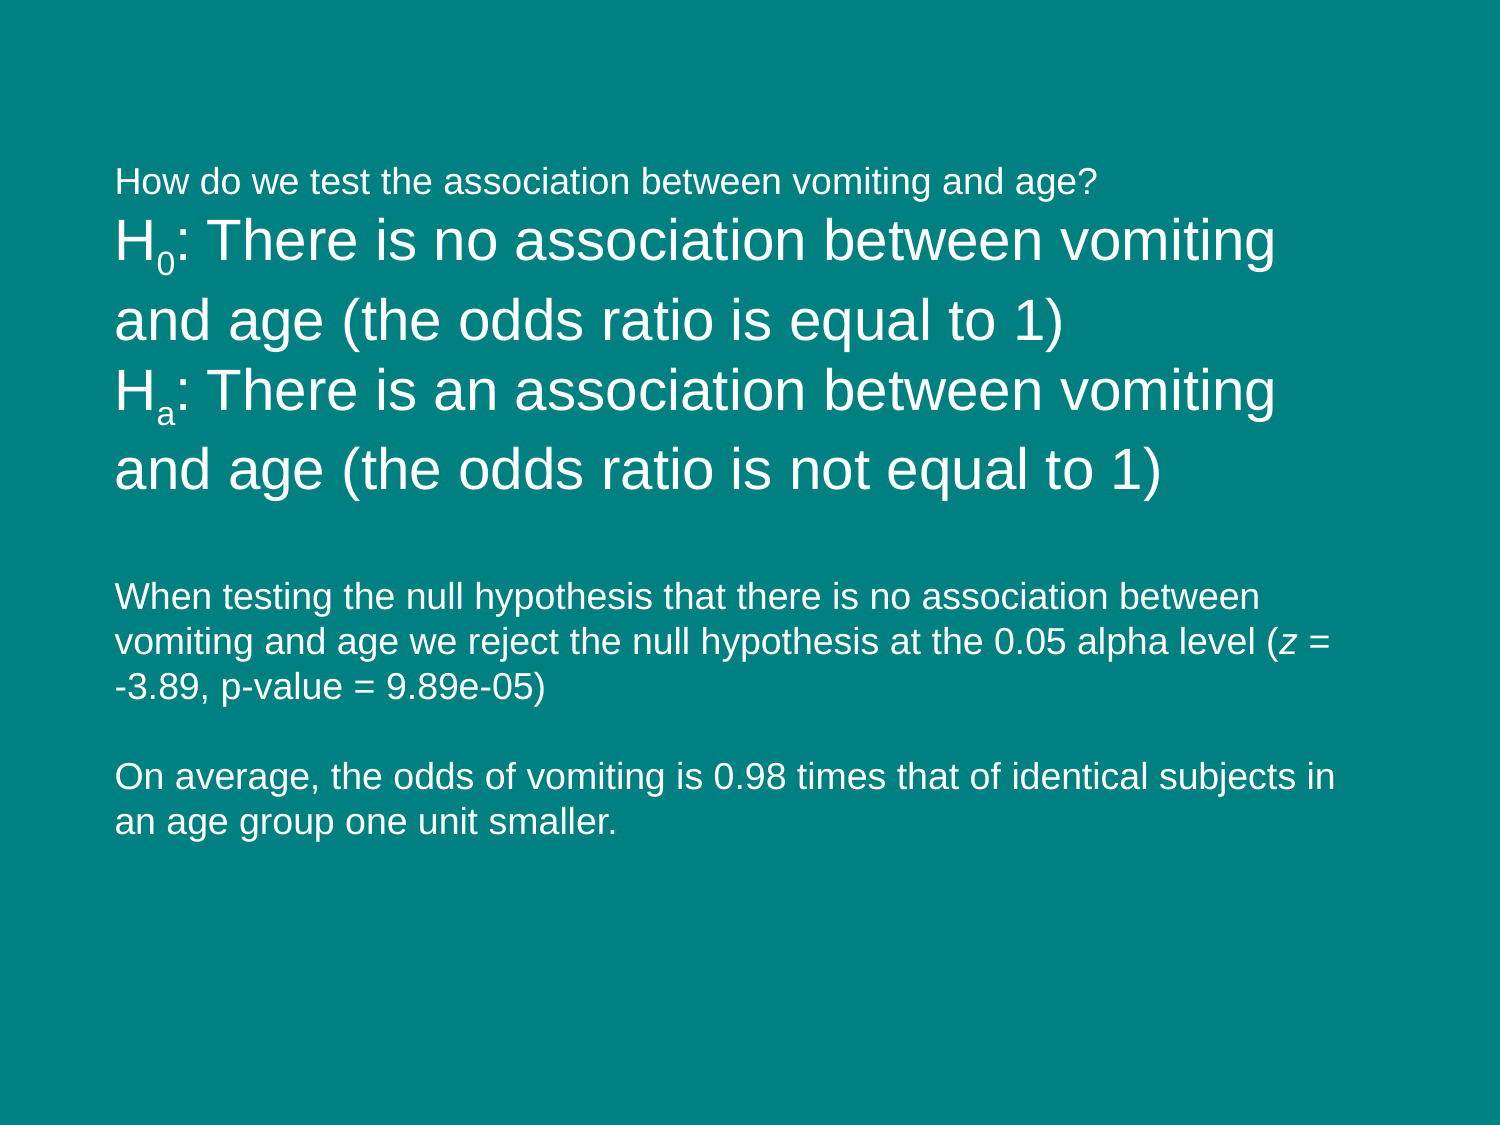

How do we test the association between vomiting and age?
H0: There is no association between vomiting and age (the odds ratio is equal to 1)
Ha: There is an association between vomiting and age (the odds ratio is not equal to 1)
When testing the null hypothesis that there is no association between vomiting and age we reject the null hypothesis at the 0.05 alpha level (z = -3.89, p-value = 9.89e-05)
On average, the odds of vomiting is 0.98 times that of identical subjects in an age group one unit smaller.